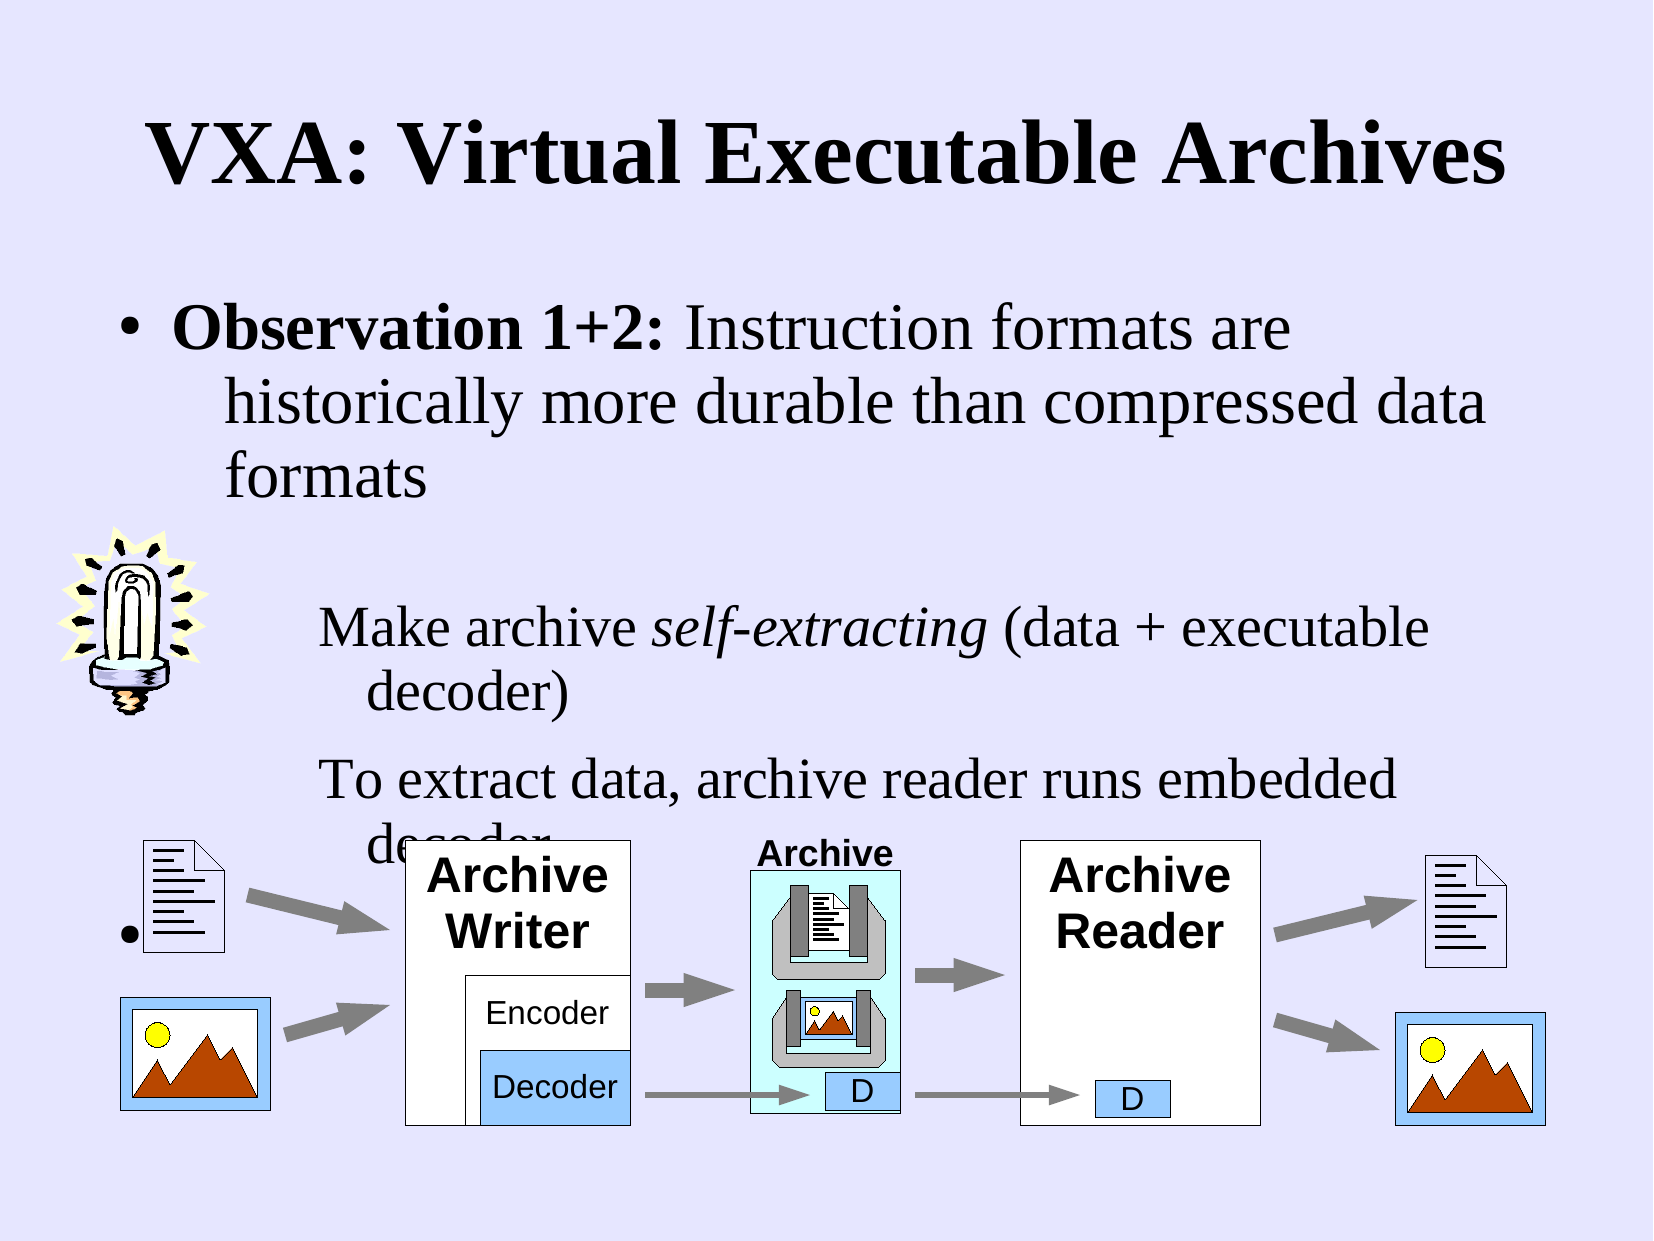

# VXA: Virtual Executable Archives
Observation 1+2: Instruction formats are historically more durable than compressed data formats
Make archive self-extracting (data + executable decoder)
To extract data, archive reader runs embedded decoder
Archive
Archive
Writer
Archive
Reader
Encoder
Decoder
D
D